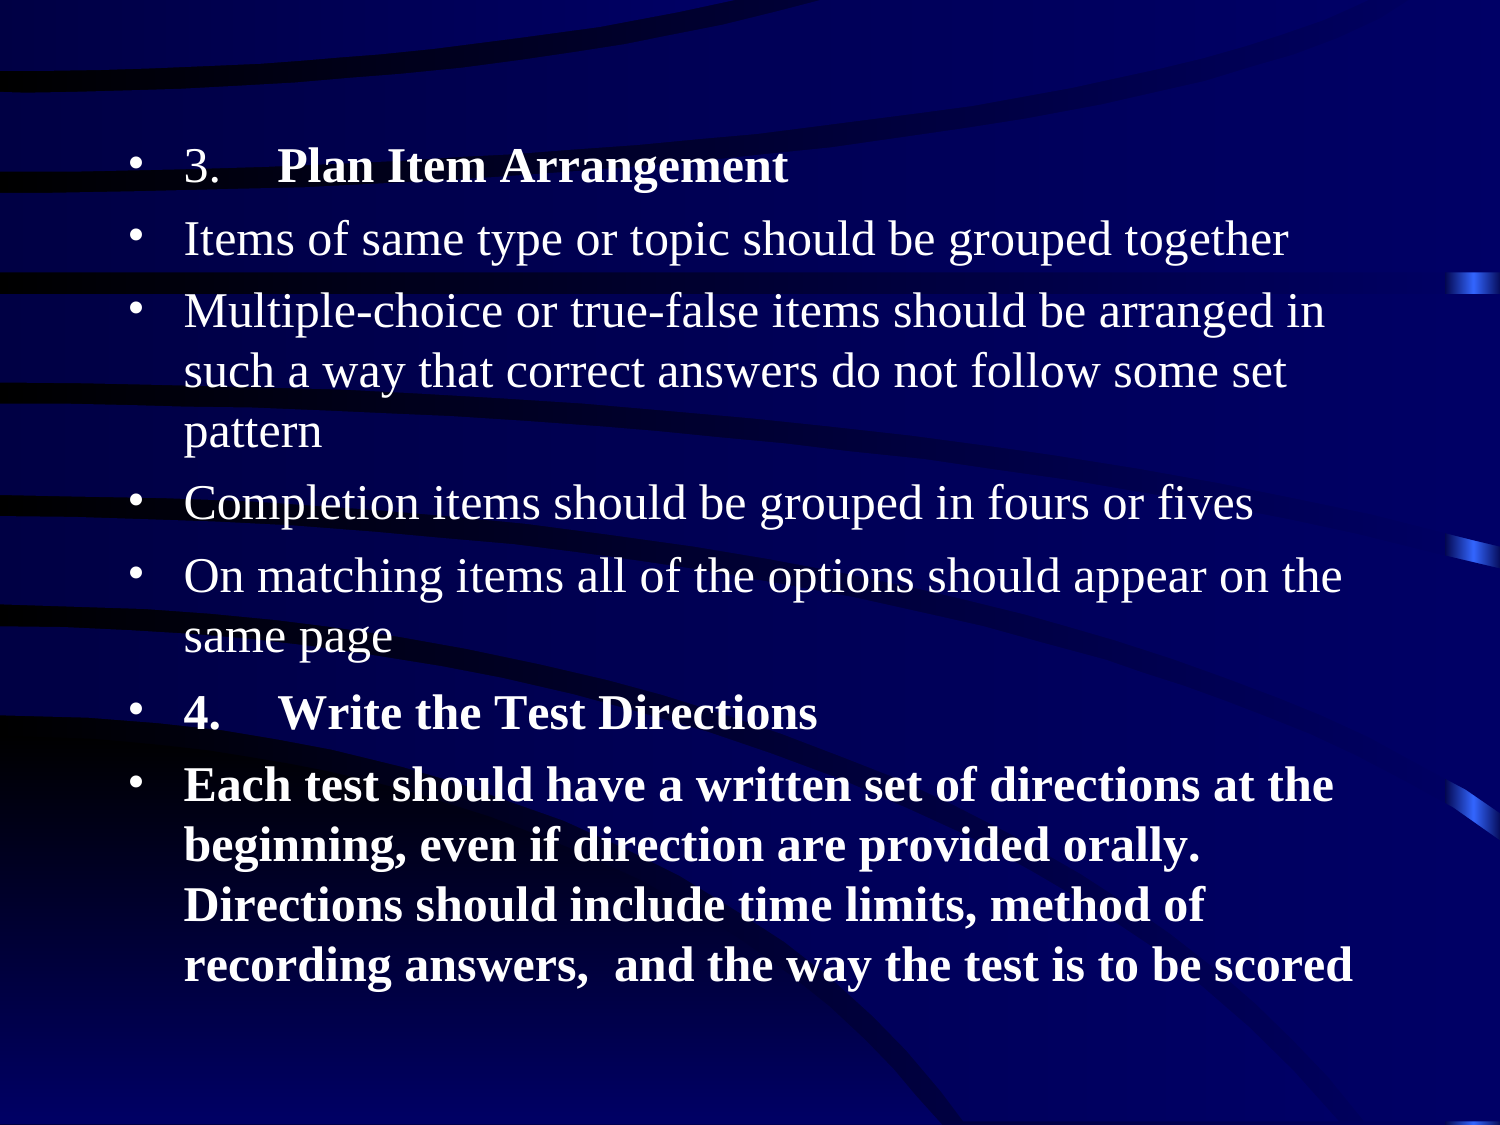

#
3.	Plan Item Arrangement
Items of same type or topic should be grouped together
Multiple-choice or true-false items should be arranged in such a way that correct answers do not follow some set pattern
Completion items should be grouped in fours or fives
On matching items all of the options should appear on the same page
4.	Write the Test Directions
Each test should have a written set of directions at the beginning, even if direction are provided orally. Directions should include time limits, method of recording answers, and the way the test is to be scored